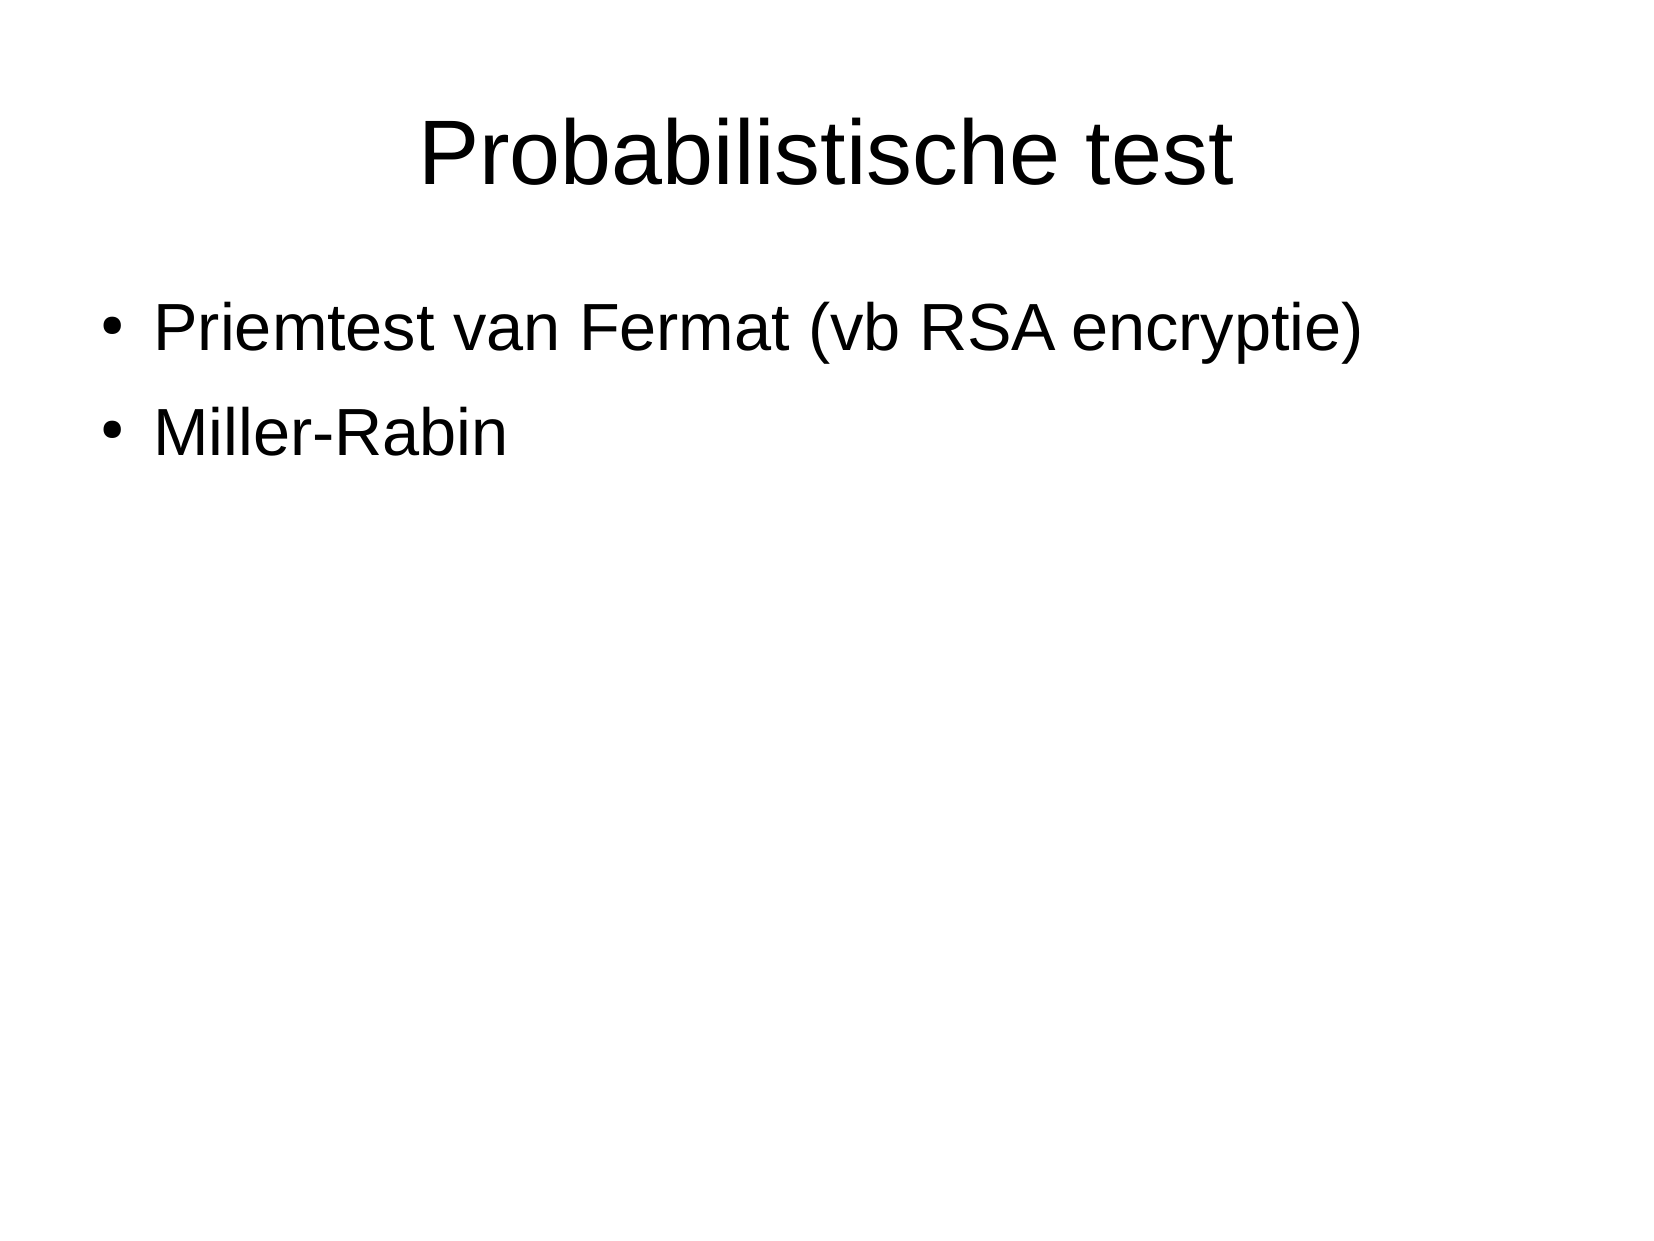

# Probabilistische test
Priemtest van Fermat (vb RSA encryptie)
Miller-Rabin